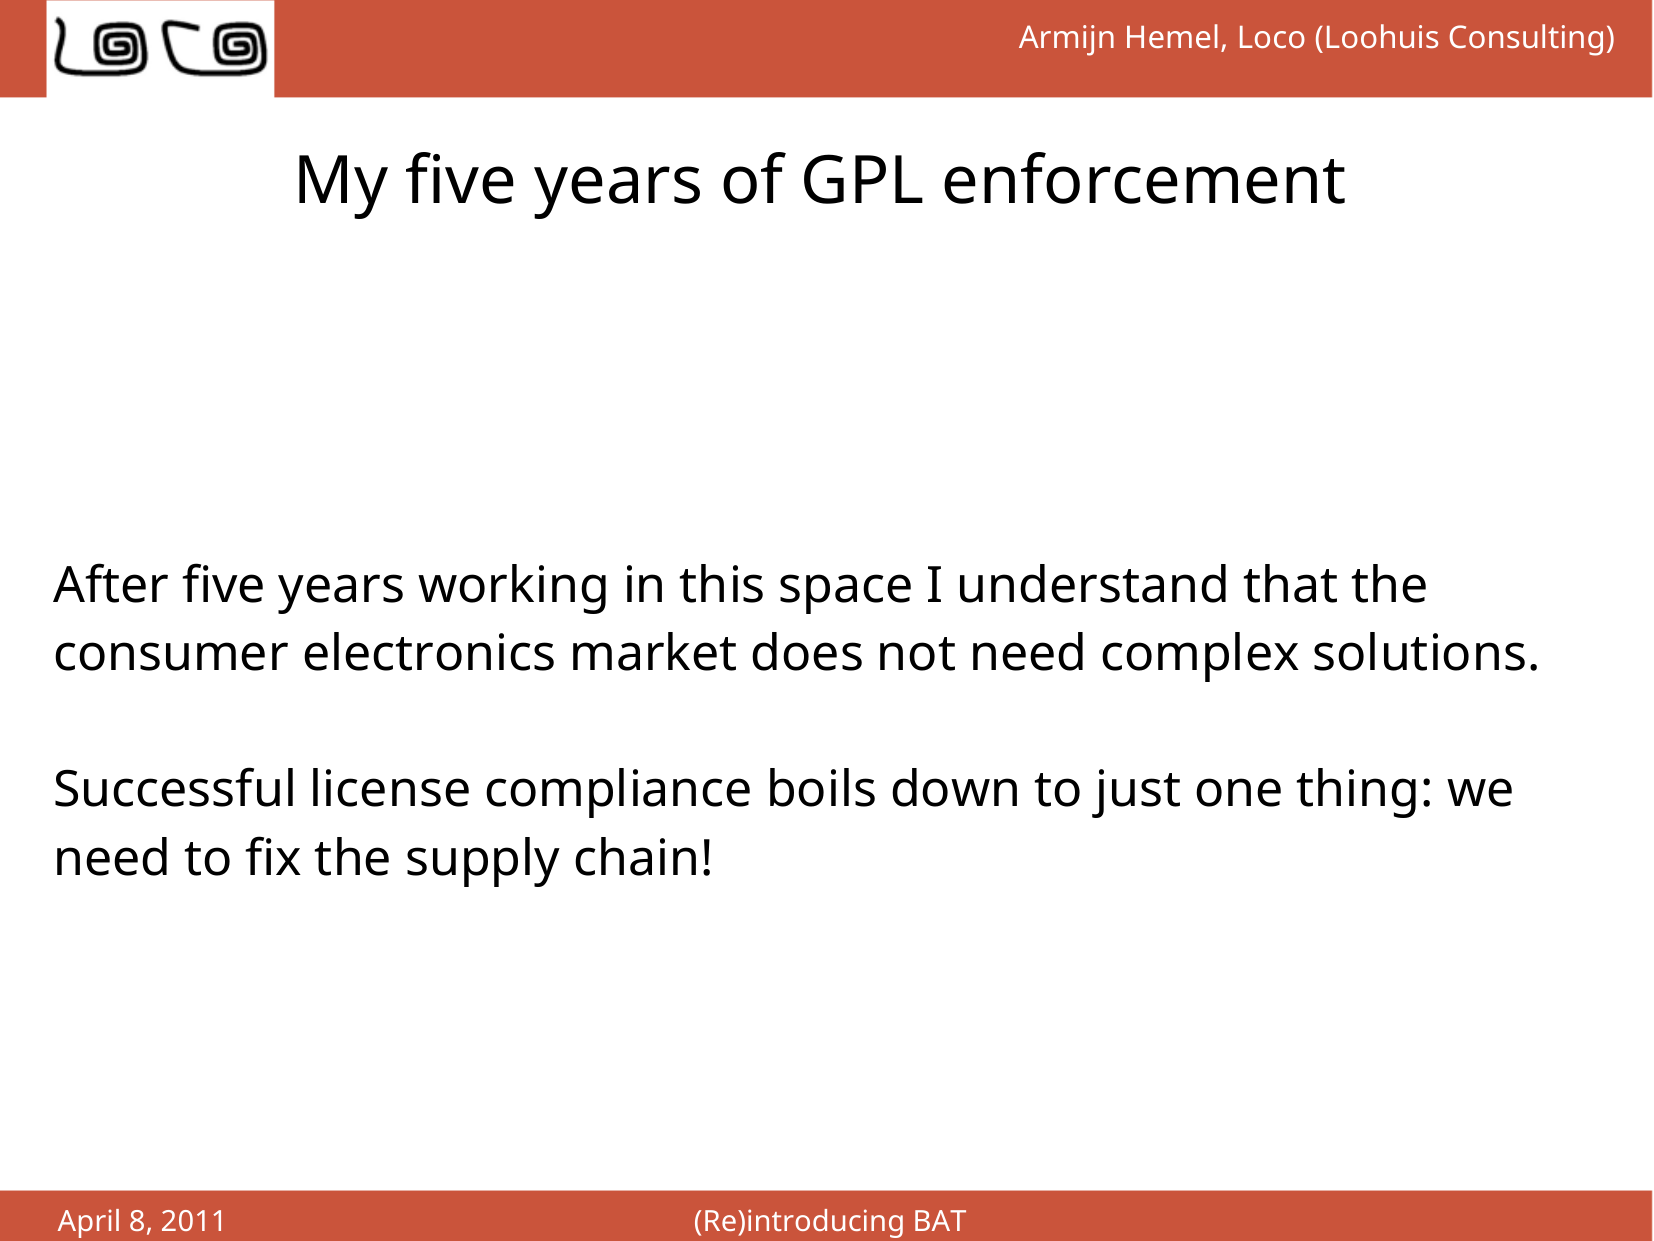

# My five years of GPL enforcement
After five years working in this space I understand that the consumer electronics market does not need complex solutions.
Successful license compliance boils down to just one thing: we need to fix the supply chain!
Comet: practical solution or crutch?